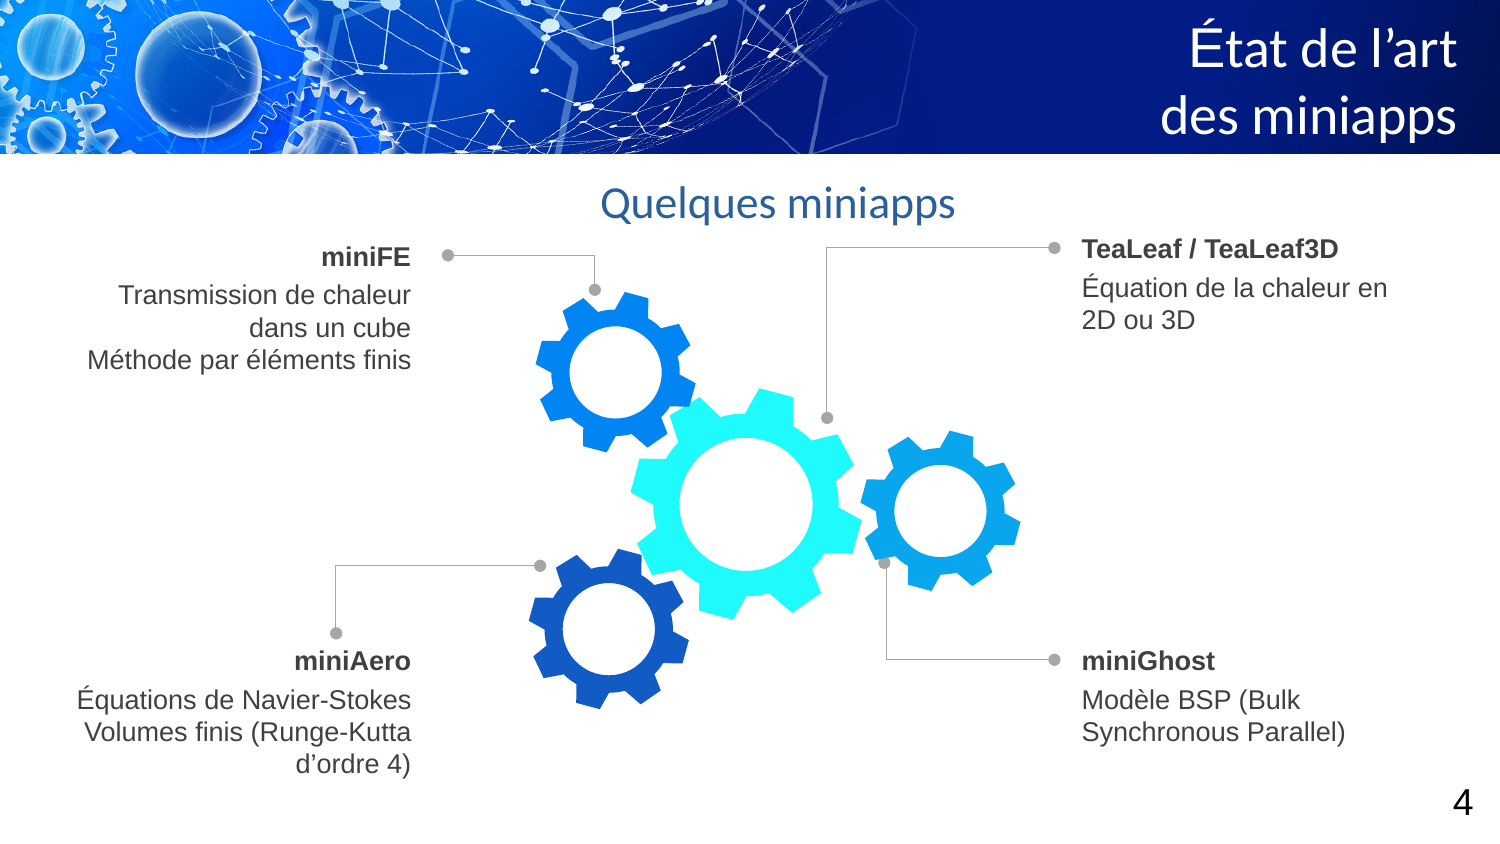

# État de l’art des miniapps
Quelques miniapps
TeaLeaf / TeaLeaf3D
Équation de la chaleur en 2D ou 3D
miniFE
Transmission de chaleur dans un cube
Méthode par éléments finis
miniAero
Équations de Navier-Stokes
Volumes finis (Runge-Kutta d’ordre 4)
miniGhost
Modèle BSP (Bulk Synchronous Parallel)